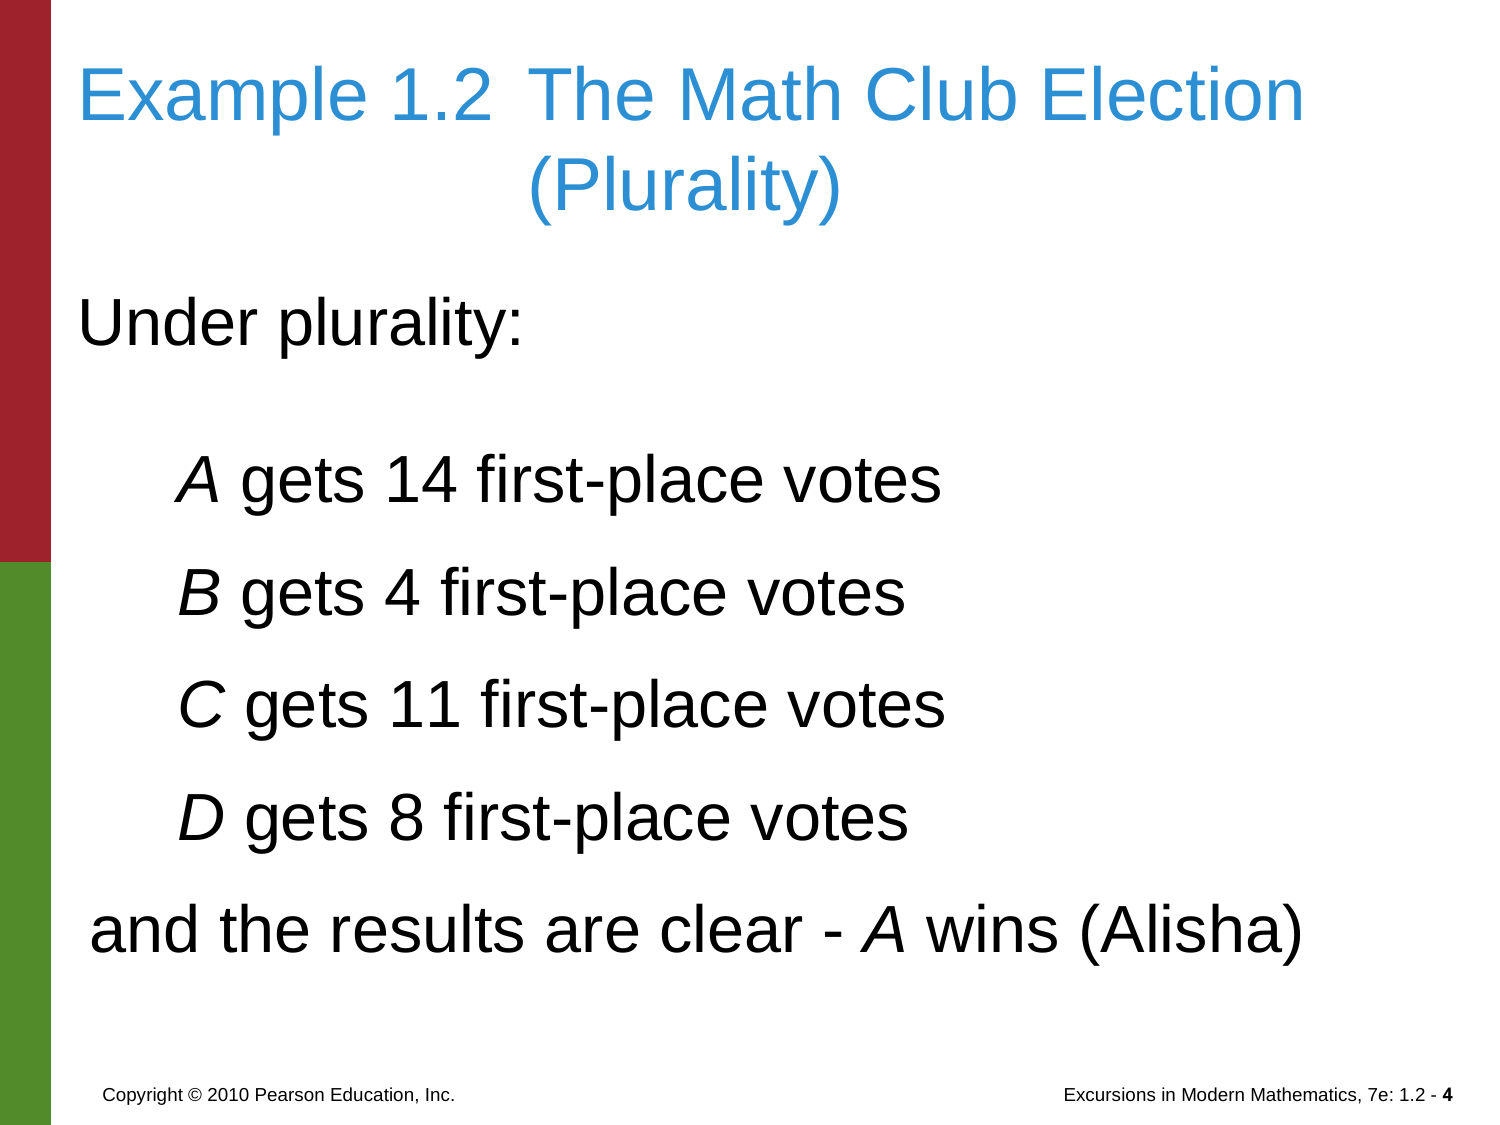

Example 1.2	The Math Club Election (Plurality)
# Under plurality:
A gets 14 first-place votes
B gets 4 first-place votes
C gets 11 first-place votes
D gets 8 first-place votes
and the results are clear - A wins (Alisha)